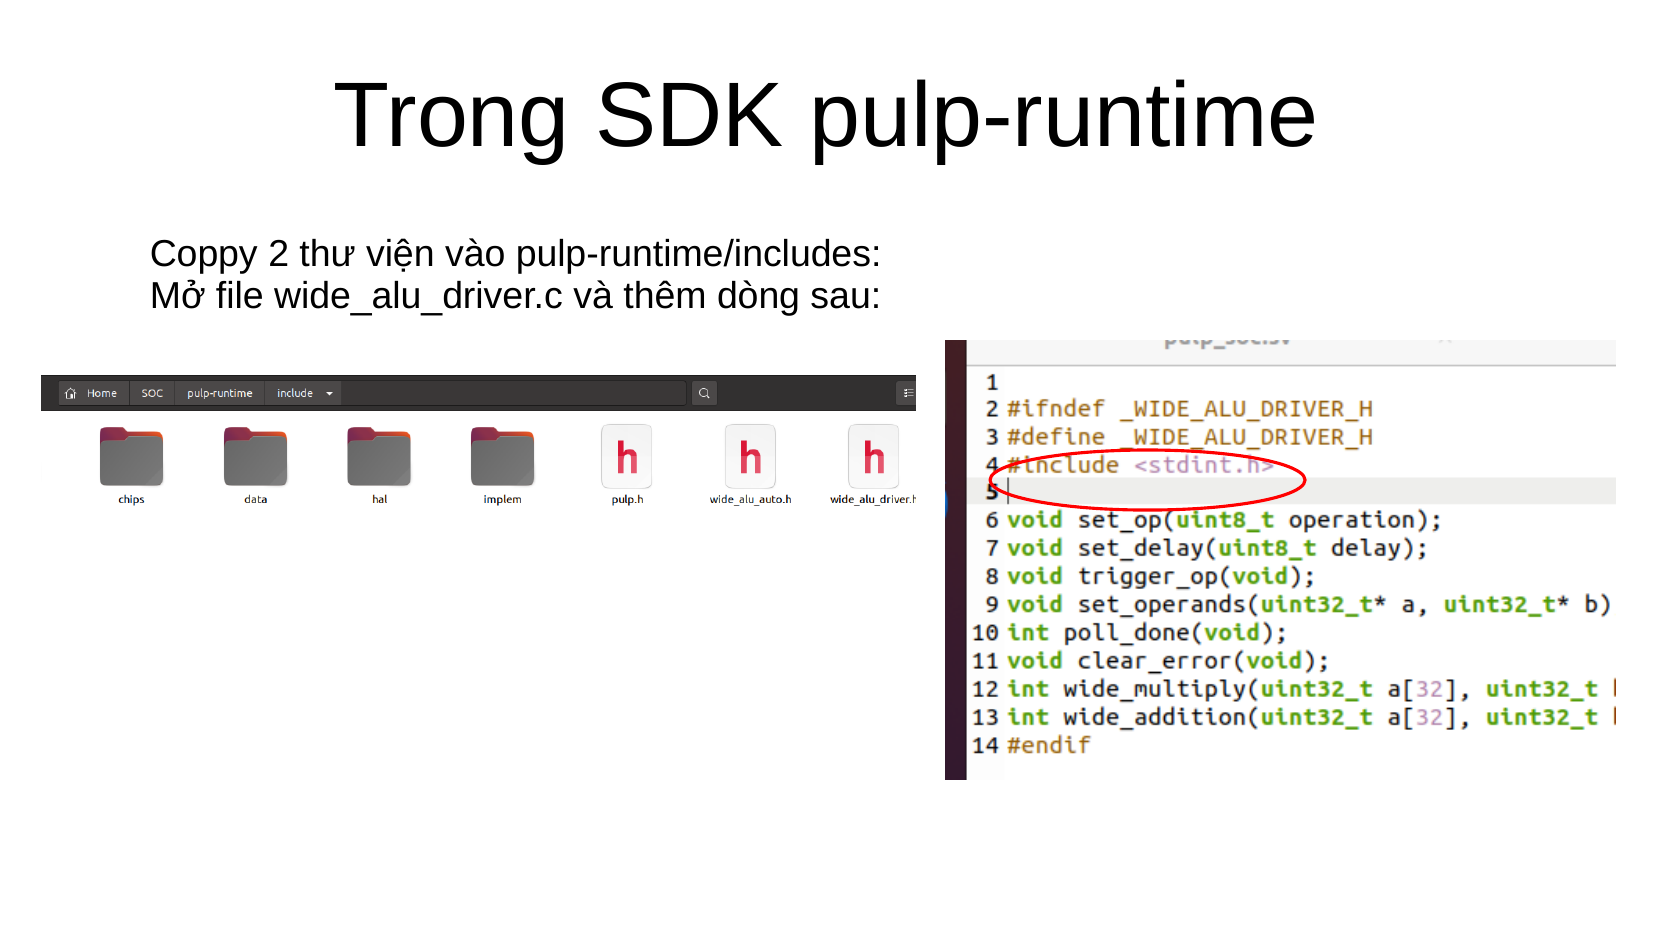

# Trong SDK pulp-runtime
Coppy 2 thư viện vào pulp-runtime/includes:
Mở file wide_alu_driver.c và thêm dòng sau: